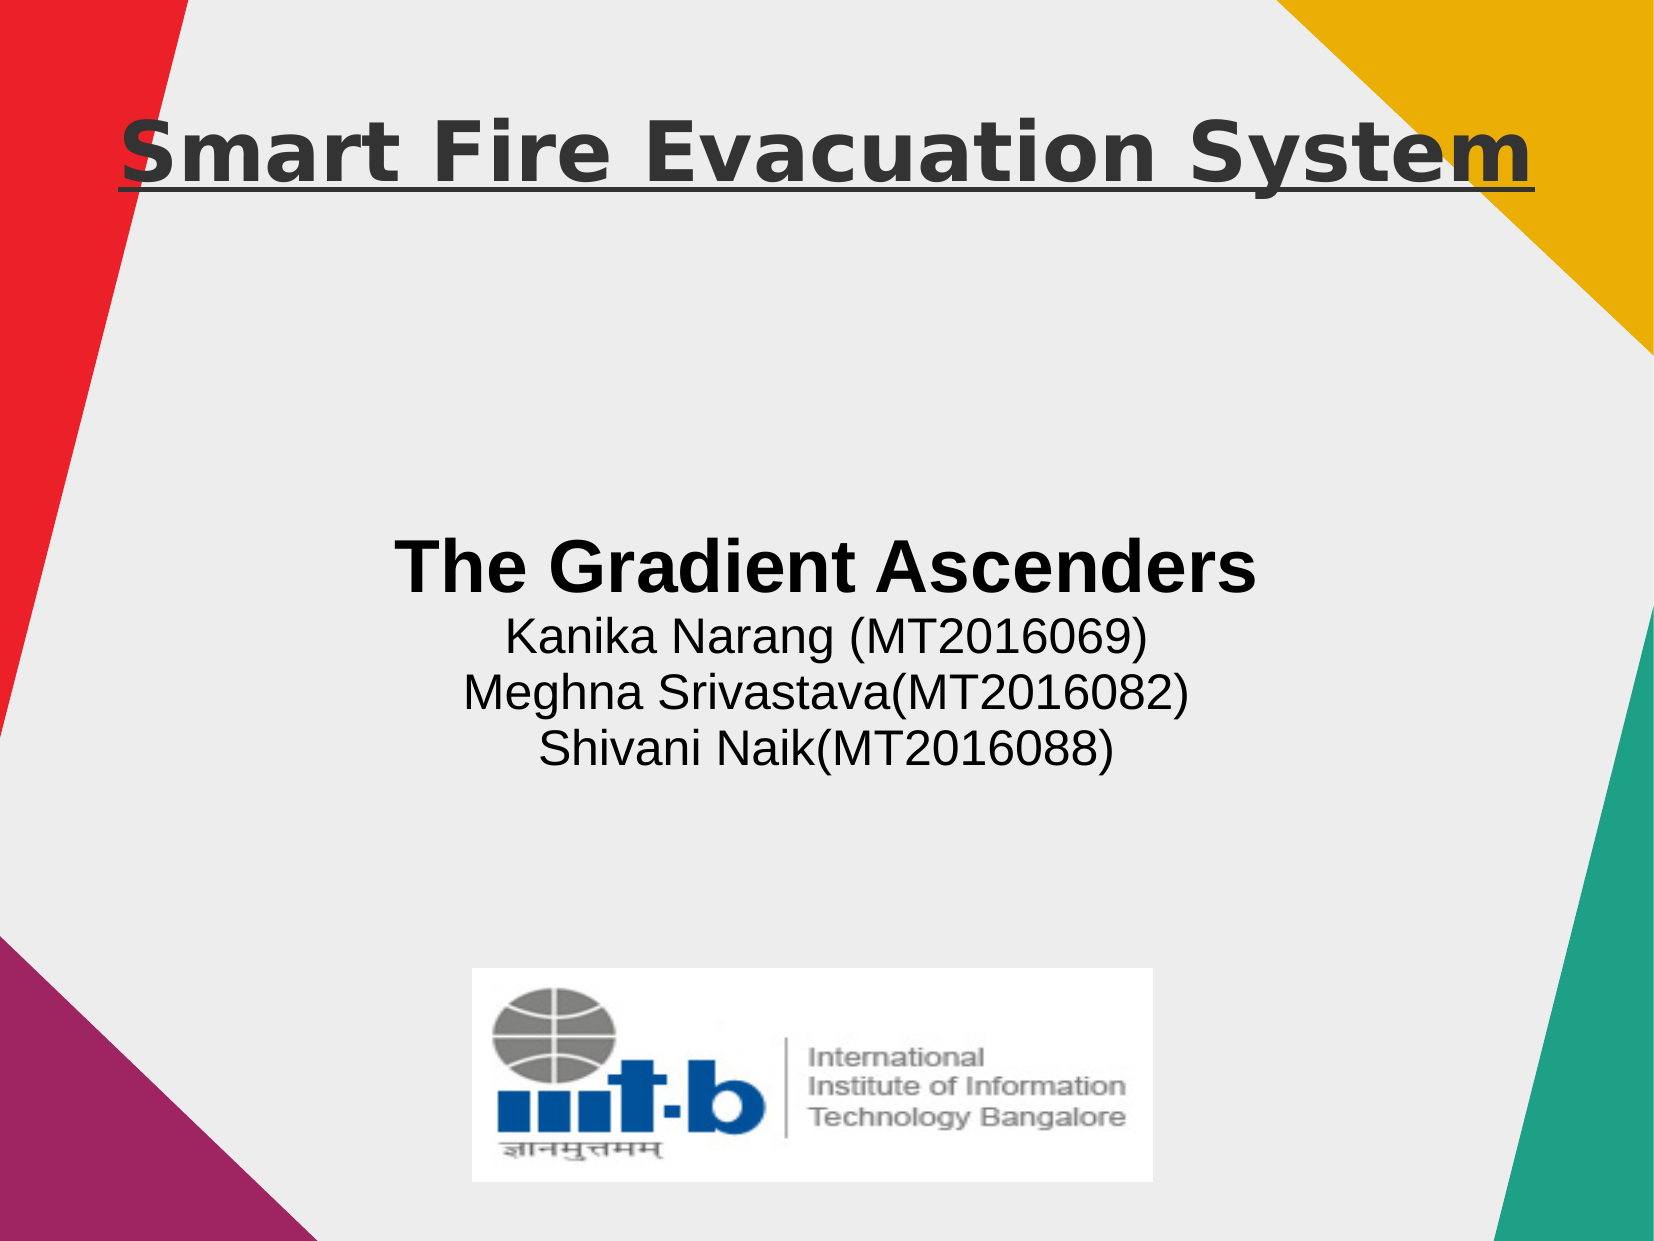

# Smart Fire Evacuation System
The Gradient Ascenders
Kanika Narang (MT2016069)
Meghna Srivastava(MT2016082)
Shivani Naik(MT2016088)